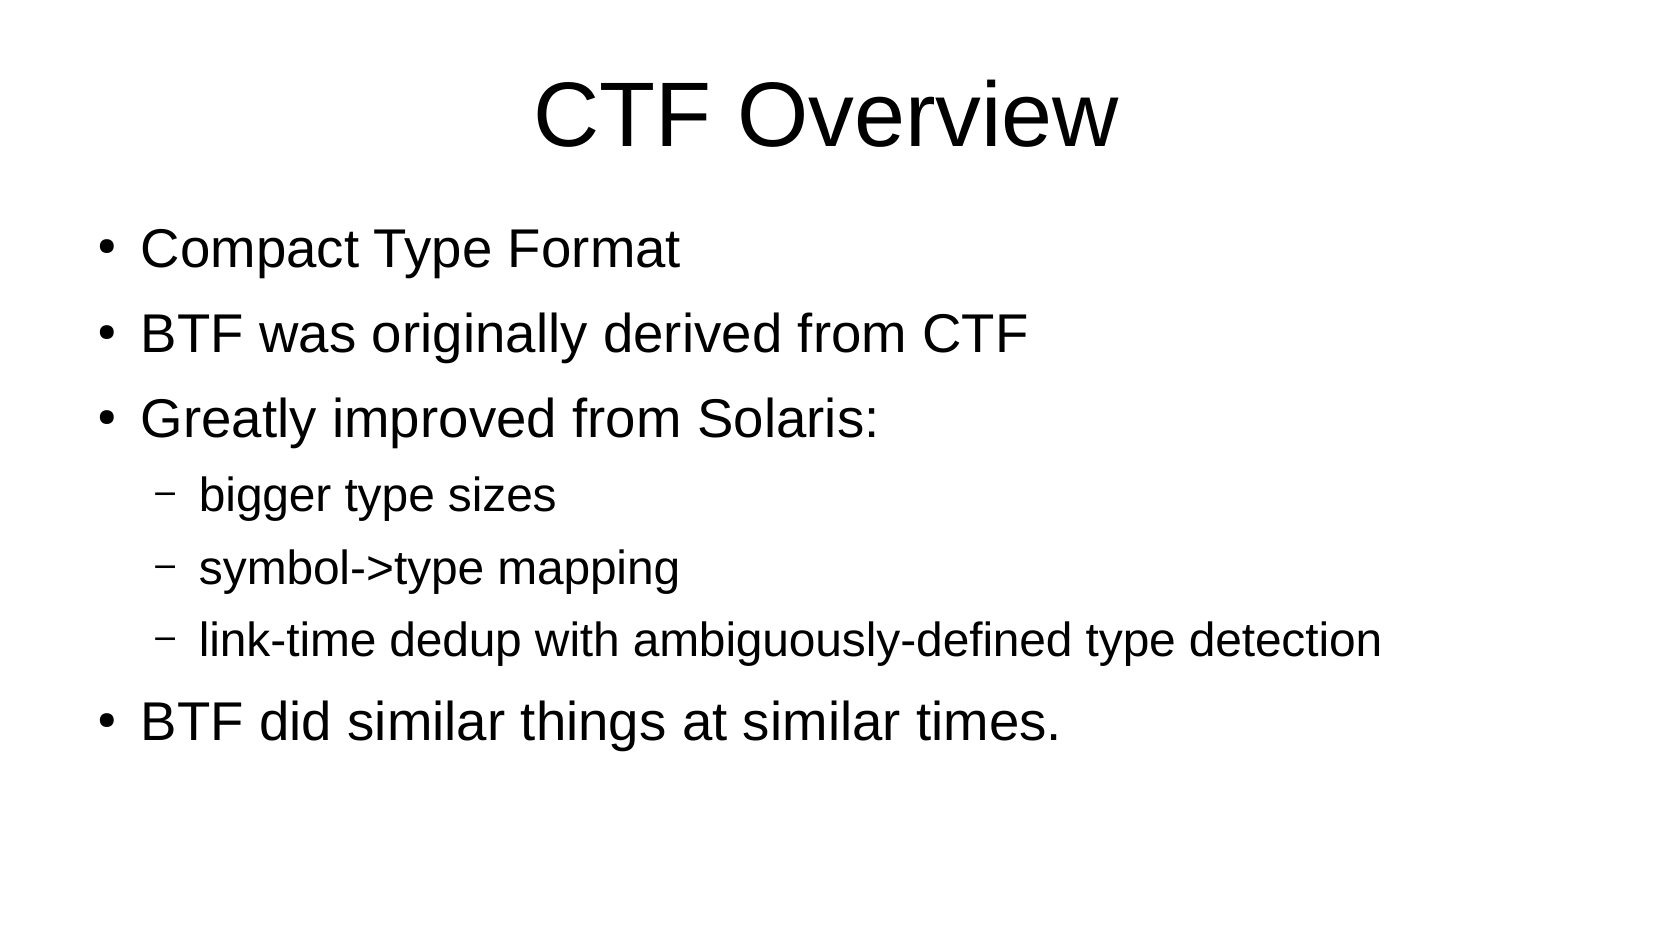

# CTF Overview
Compact Type Format
BTF was originally derived from CTF
Greatly improved from Solaris:
bigger type sizes
symbol->type mapping
link-time dedup with ambiguously-defined type detection
BTF did similar things at similar times.